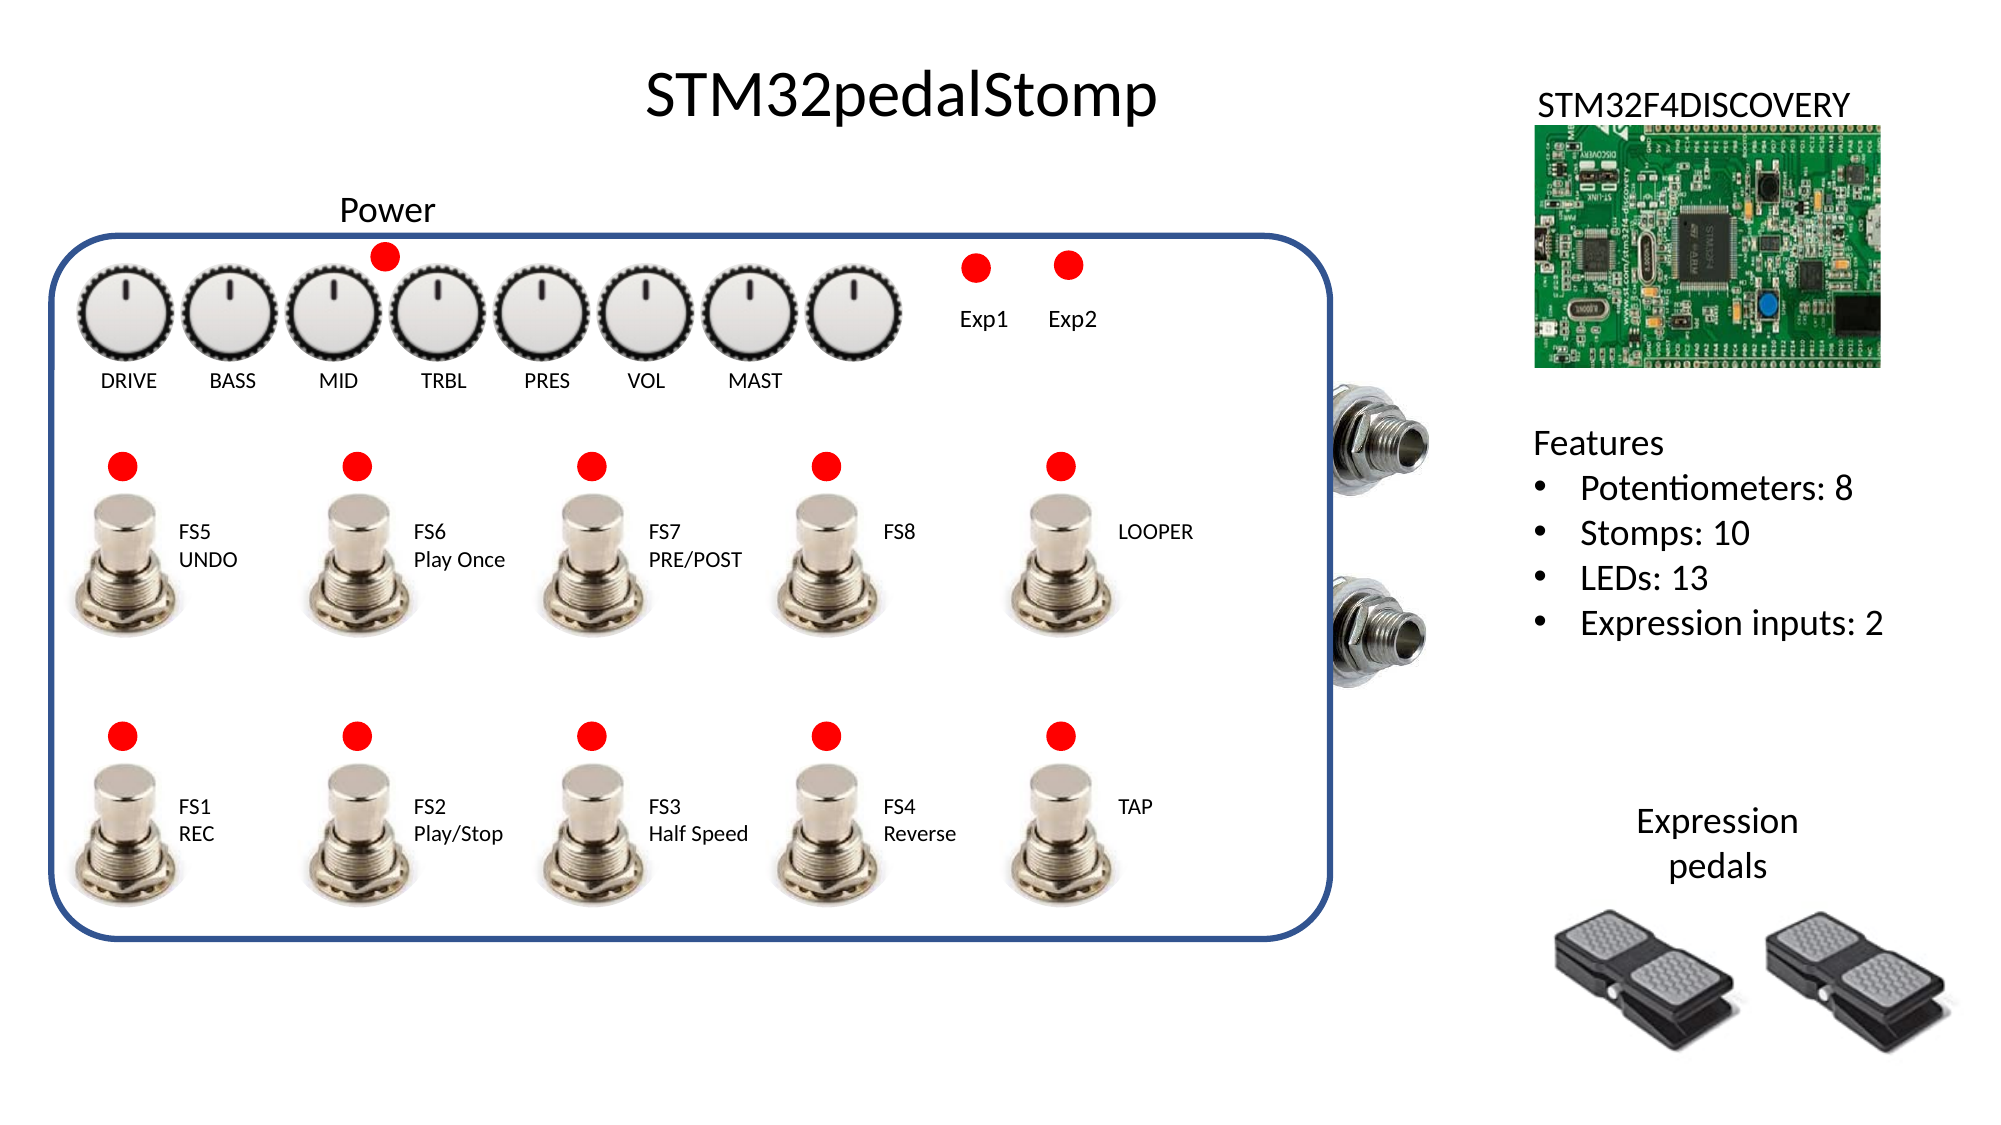

STM32pedalStomp
STM32F4DISCOVERY
Power
Exp1
Exp2
DRIVE BASS MID TRBL PRES VOL MAST
Features
Potentiometers: 8
Stomps: 10
LEDs: 13
Expression inputs: 2
FS5
UNDO
FS6
Play Once
FS7
PRE/POST
FS8
LOOPER
FS1
REC
FS2
Play/Stop
FS3
Half Speed
FS4
Reverse
TAP
Expression
pedals